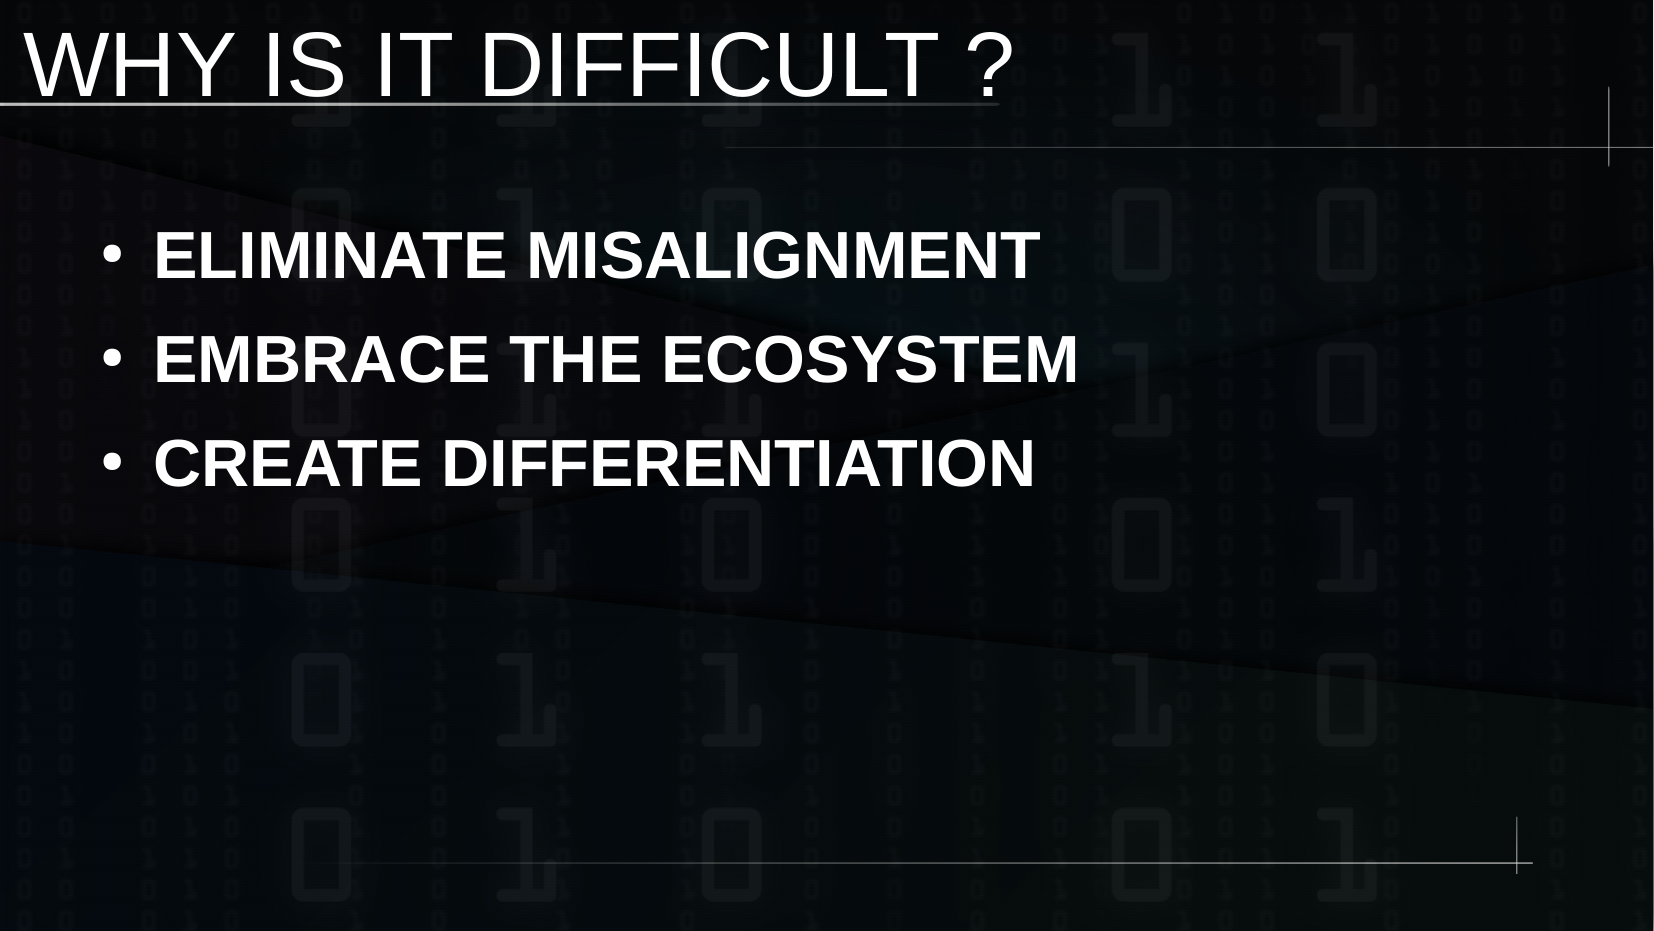

# WHY IS IT DIFFICULT ?
ELIMINATE MISALIGNMENT
EMBRACE THE ECOSYSTEM
CREATE DIFFERENTIATION